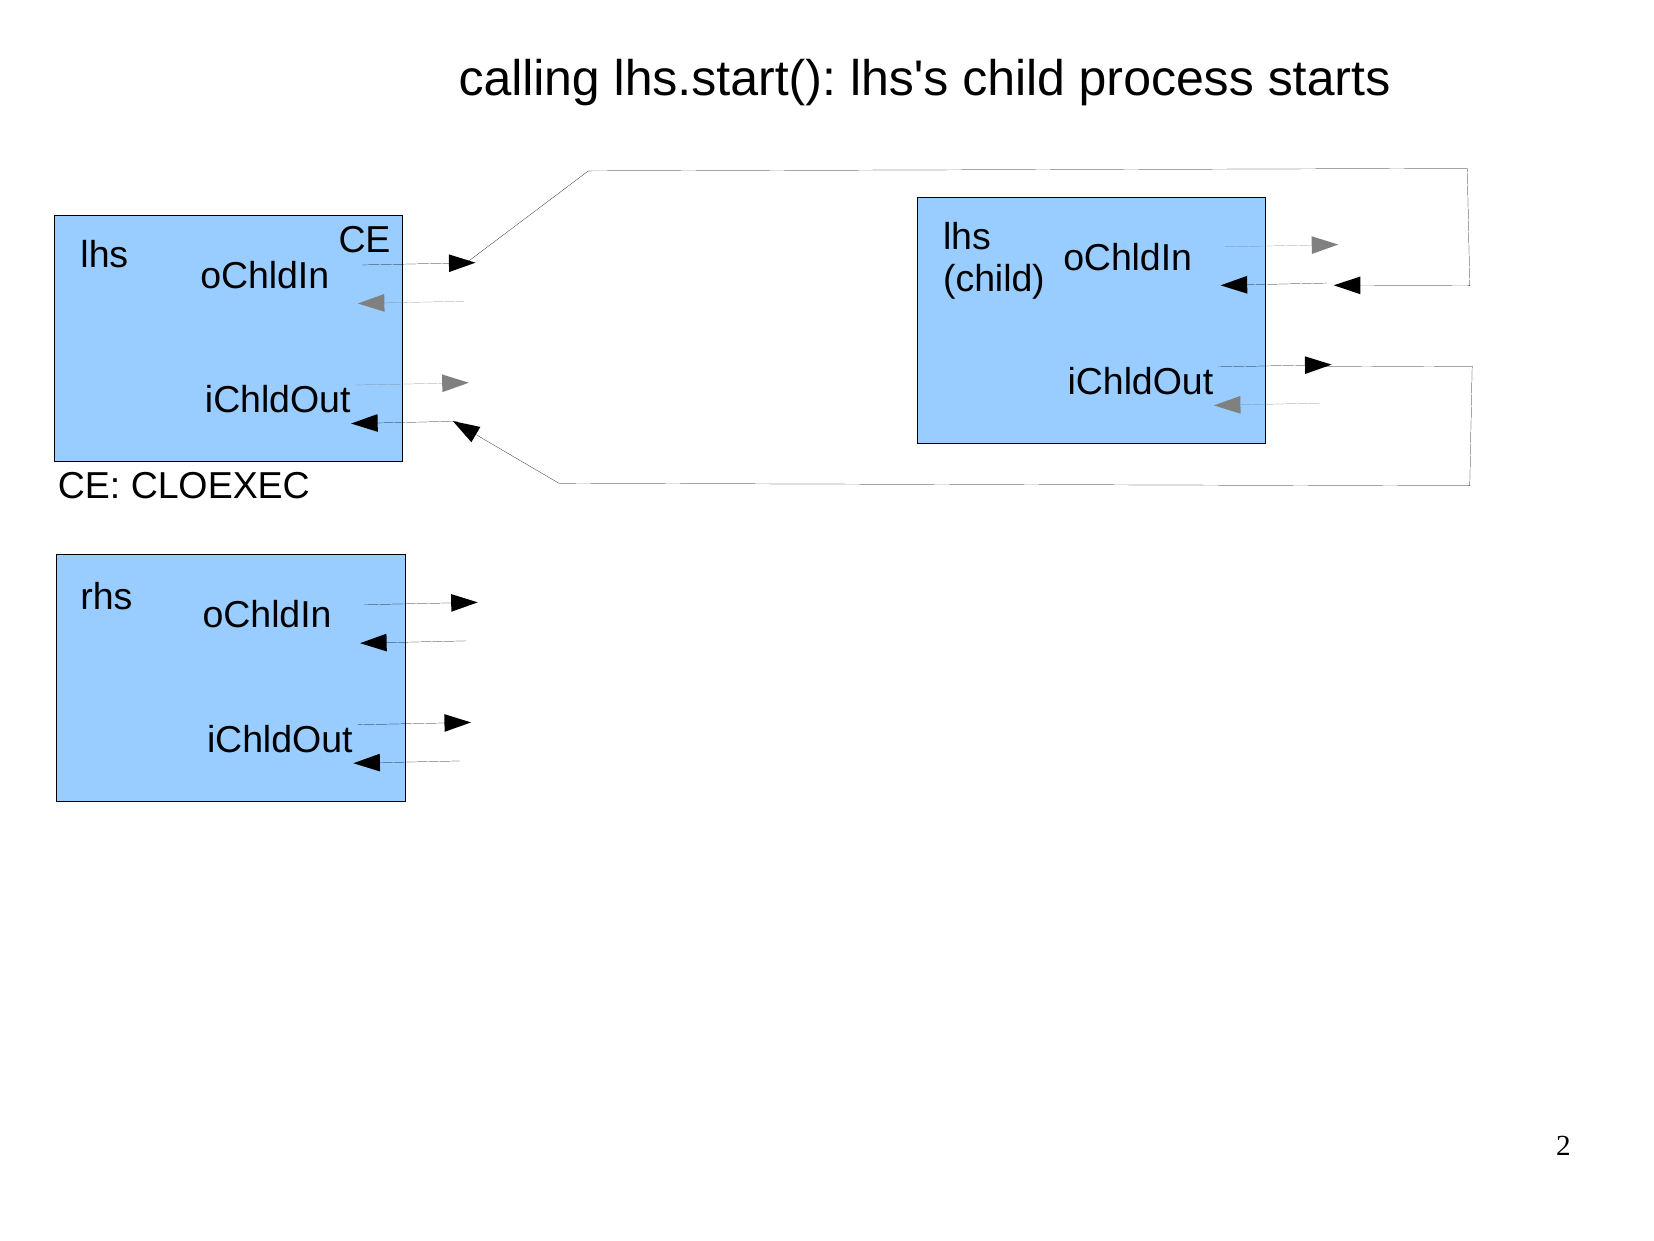

calling lhs.start(): lhs's child process starts
lhs
(child)
CE
lhs
oChldIn
oChldIn
iChldOut
iChldOut
CE: CLOEXEC
rhs
oChldIn
iChldOut
2